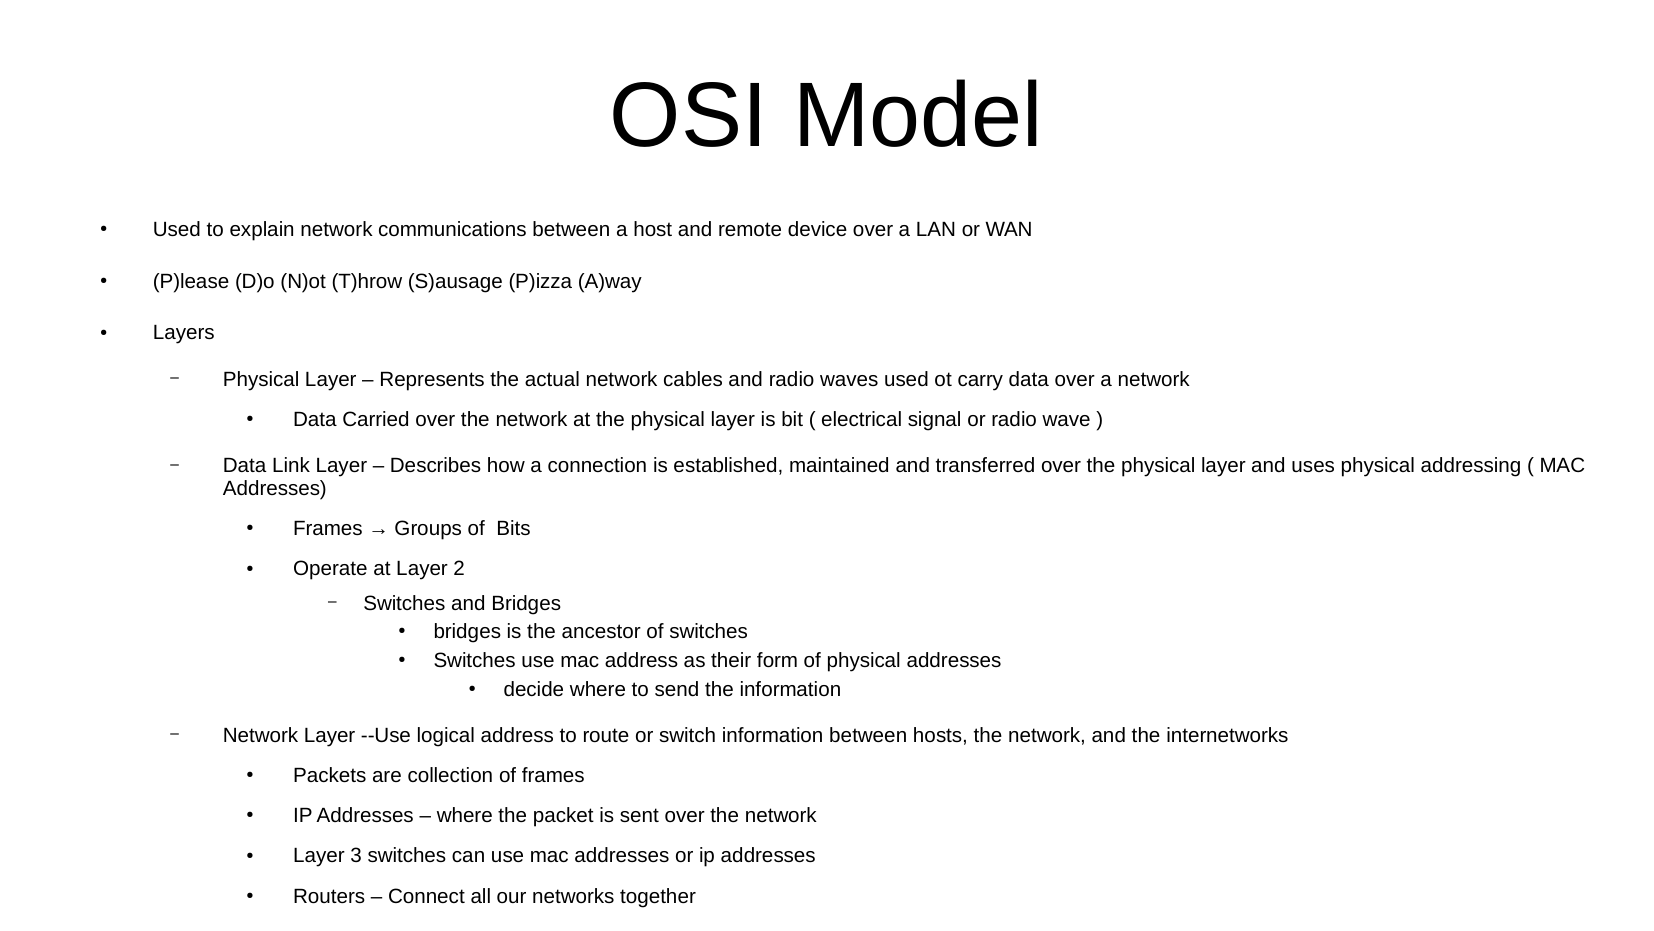

# OSI Model
Used to explain network communications between a host and remote device over a LAN or WAN
(P)lease (D)o (N)ot (T)hrow (S)ausage (P)izza (A)way
Layers
Physical Layer – Represents the actual network cables and radio waves used ot carry data over a network
Data Carried over the network at the physical layer is bit ( electrical signal or radio wave )
Data Link Layer – Describes how a connection is established, maintained and transferred over the physical layer and uses physical addressing ( MAC Addresses)
Frames → Groups of Bits
Operate at Layer 2
Switches and Bridges
bridges is the ancestor of switches
Switches use mac address as their form of physical addresses
decide where to send the information
Network Layer --Use logical address to route or switch information between hosts, the network, and the internetworks
Packets are collection of frames
IP Addresses – where the packet is sent over the network
Layer 3 switches can use mac addresses or ip addresses
Routers – Connect all our networks together